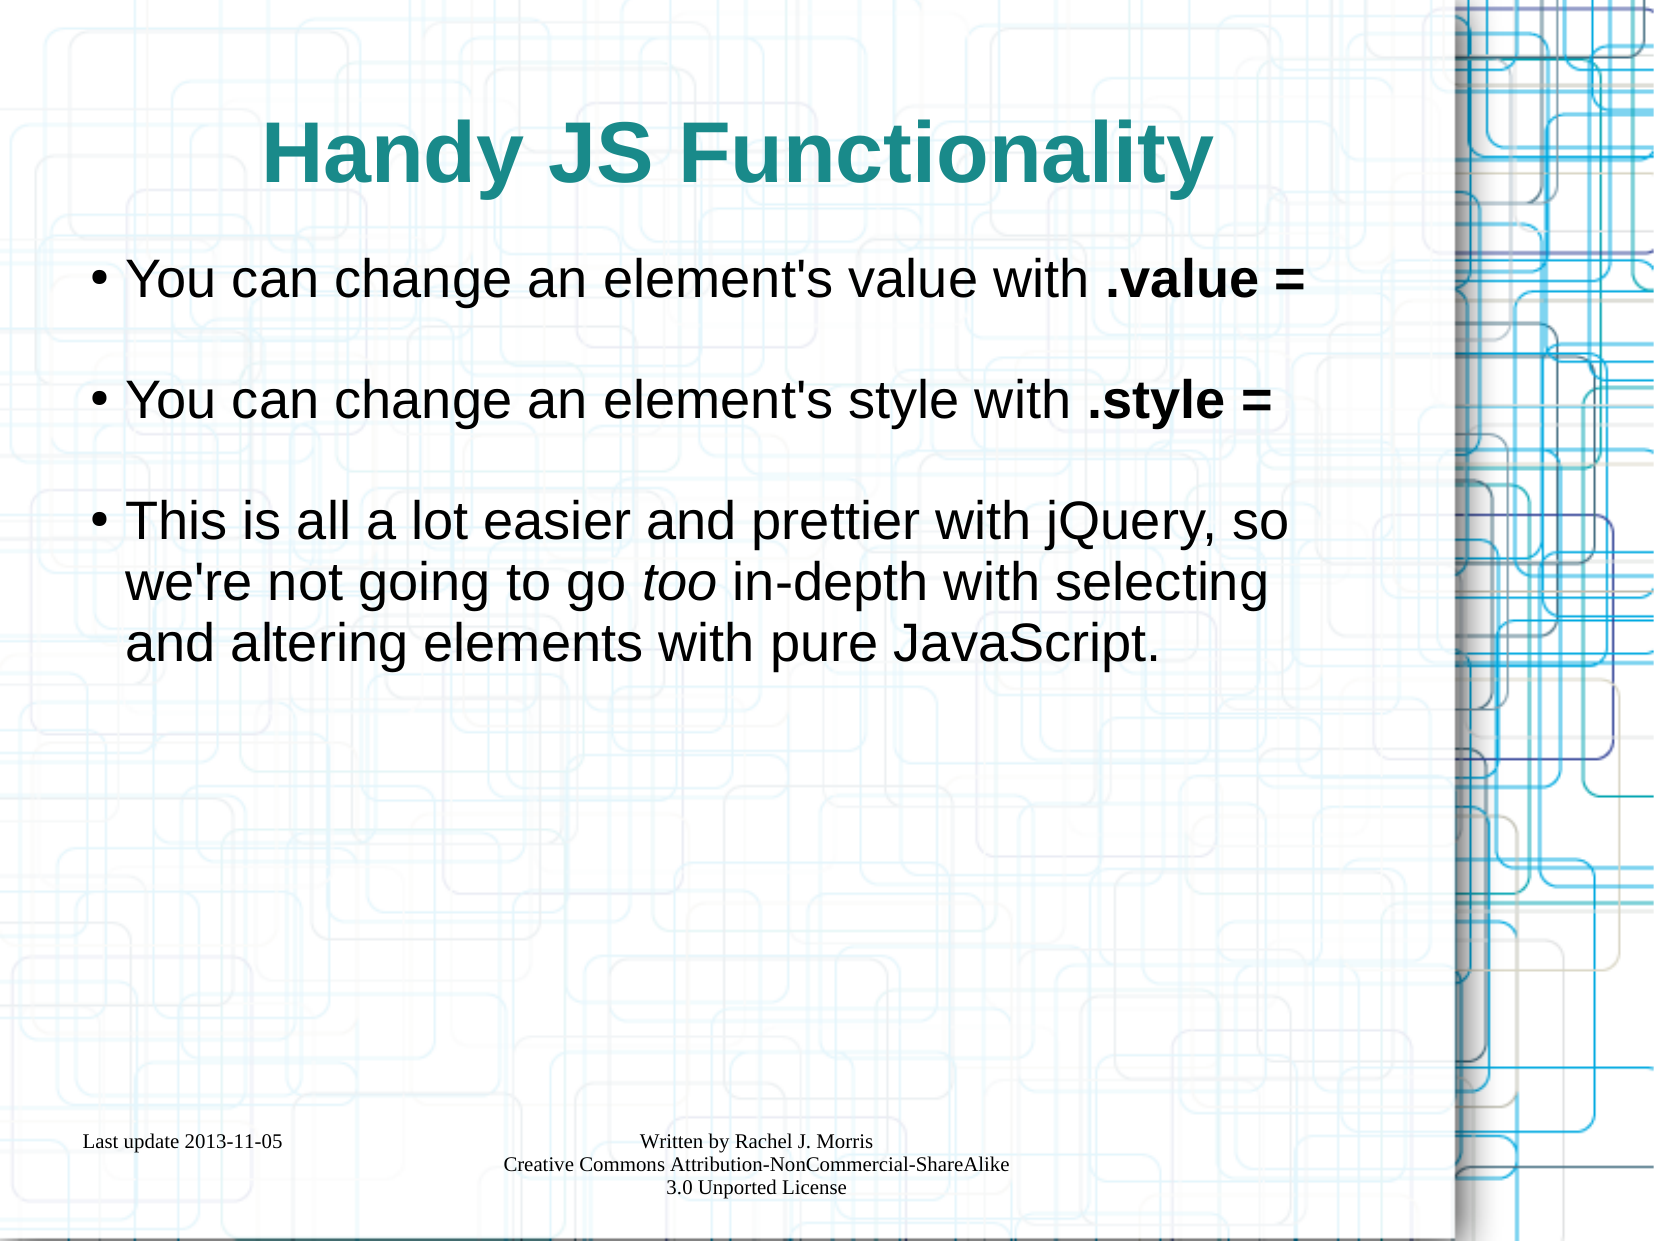

# Handy JS Functionality
You can change an element's value with .value =
You can change an element's style with .style =
This is all a lot easier and prettier with jQuery, so we're not going to go too in-depth with selecting and altering elements with pure JavaScript.